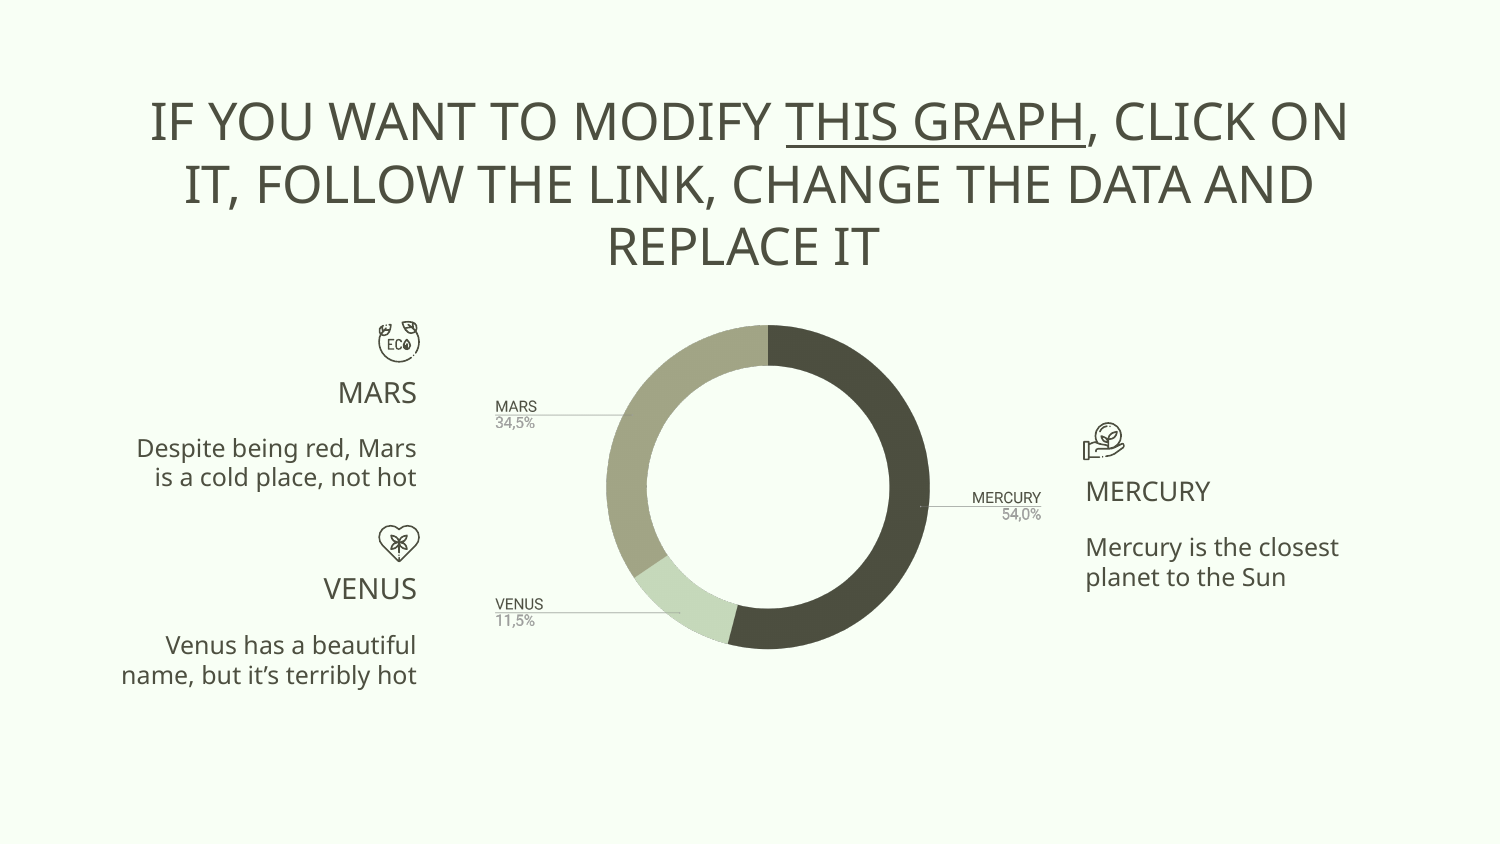

# IF YOU WANT TO MODIFY THIS GRAPH, CLICK ON IT, FOLLOW THE LINK, CHANGE THE DATA AND REPLACE IT
MARS
Despite being red, Mars is a cold place, not hot
MERCURY
Mercury is the closest planet to the Sun
VENUS
Venus has a beautiful name, but it’s terribly hot